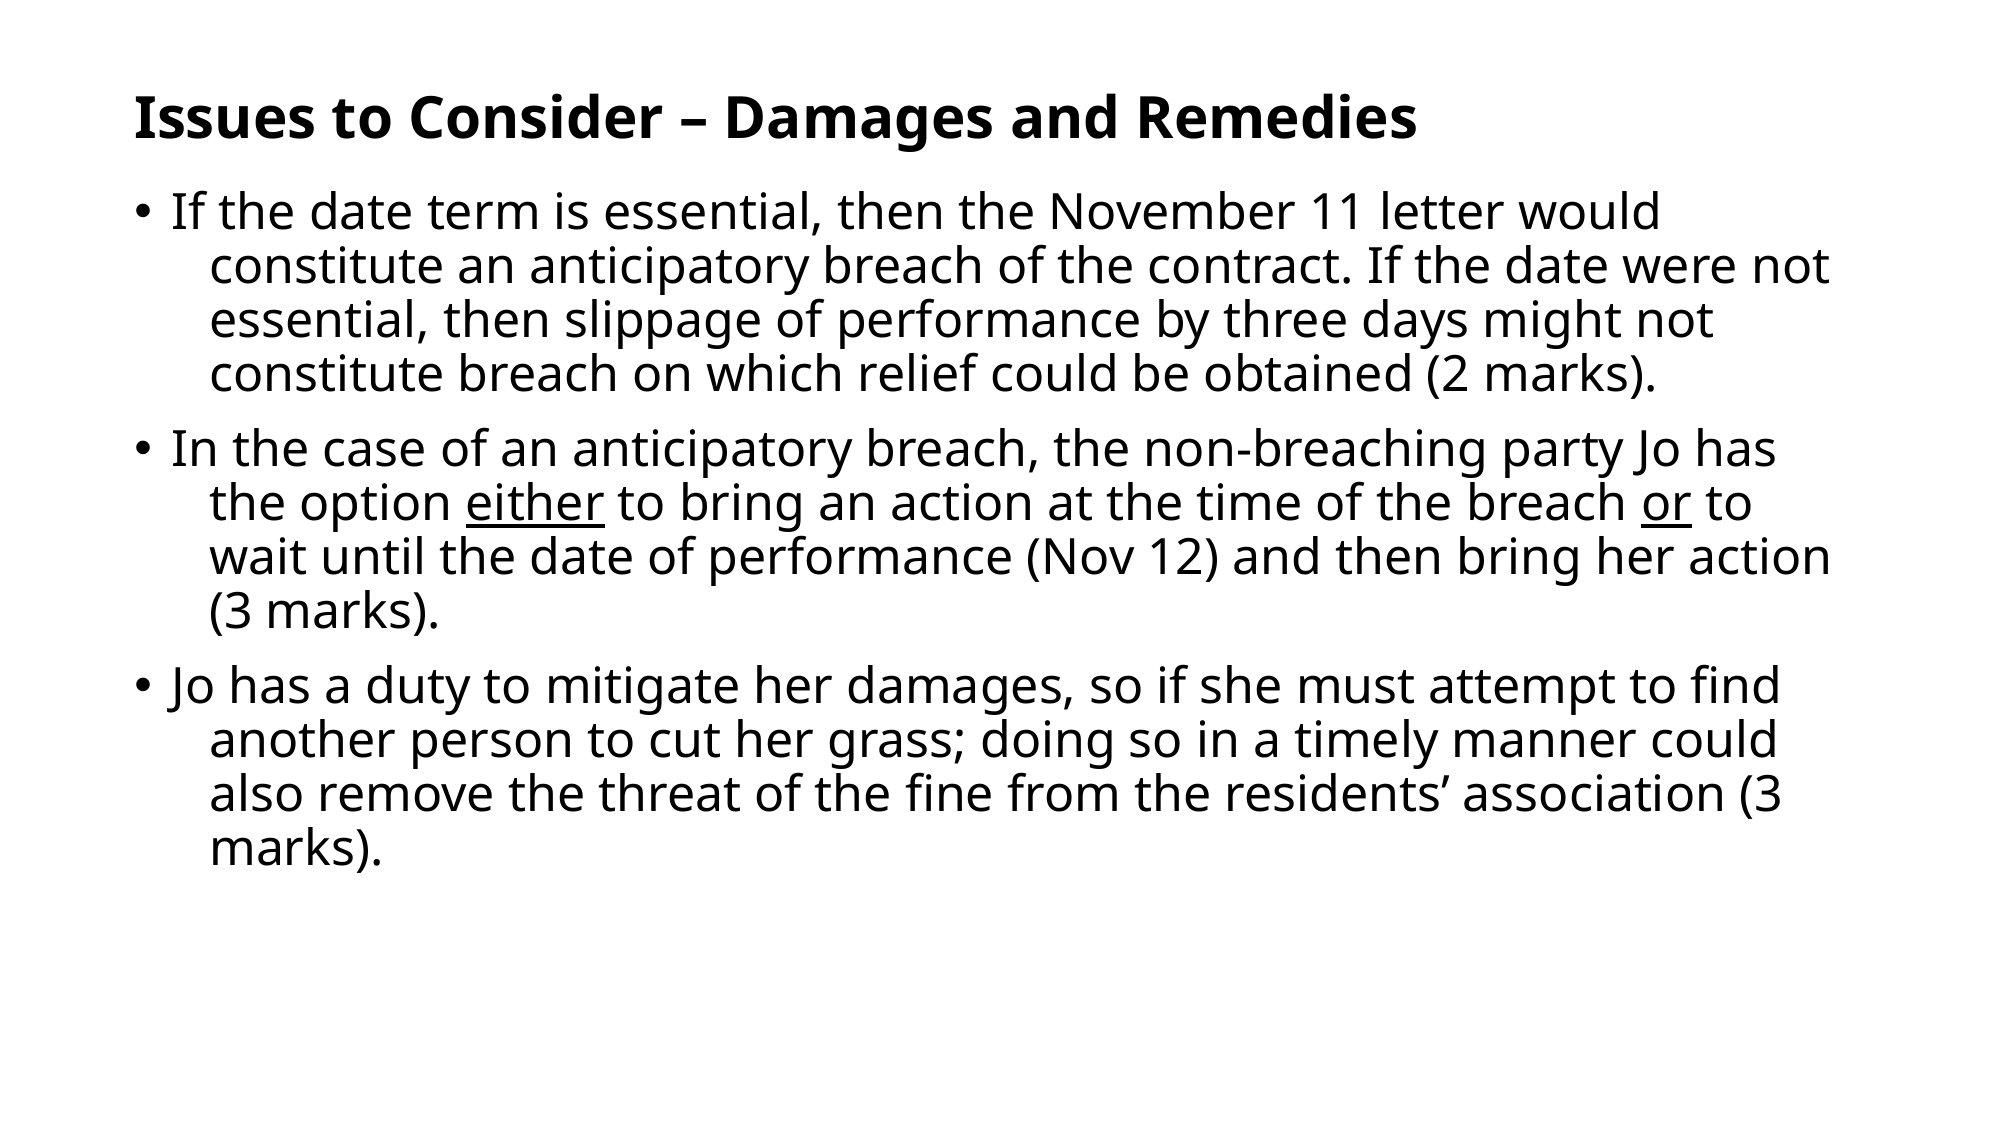

# Issues to Consider – Damages and Remedies
If the date term is essential, then the November 11 letter would constitute an anticipatory breach of the contract. If the date were not essential, then slippage of performance by three days might not constitute breach on which relief could be obtained (2 marks).
In the case of an anticipatory breach, the non-breaching party Jo has the option either to bring an action at the time of the breach or to wait until the date of performance (Nov 12) and then bring her action (3 marks).
Jo has a duty to mitigate her damages, so if she must attempt to find another person to cut her grass; doing so in a timely manner could also remove the threat of the fine from the residents’ association (3 marks).